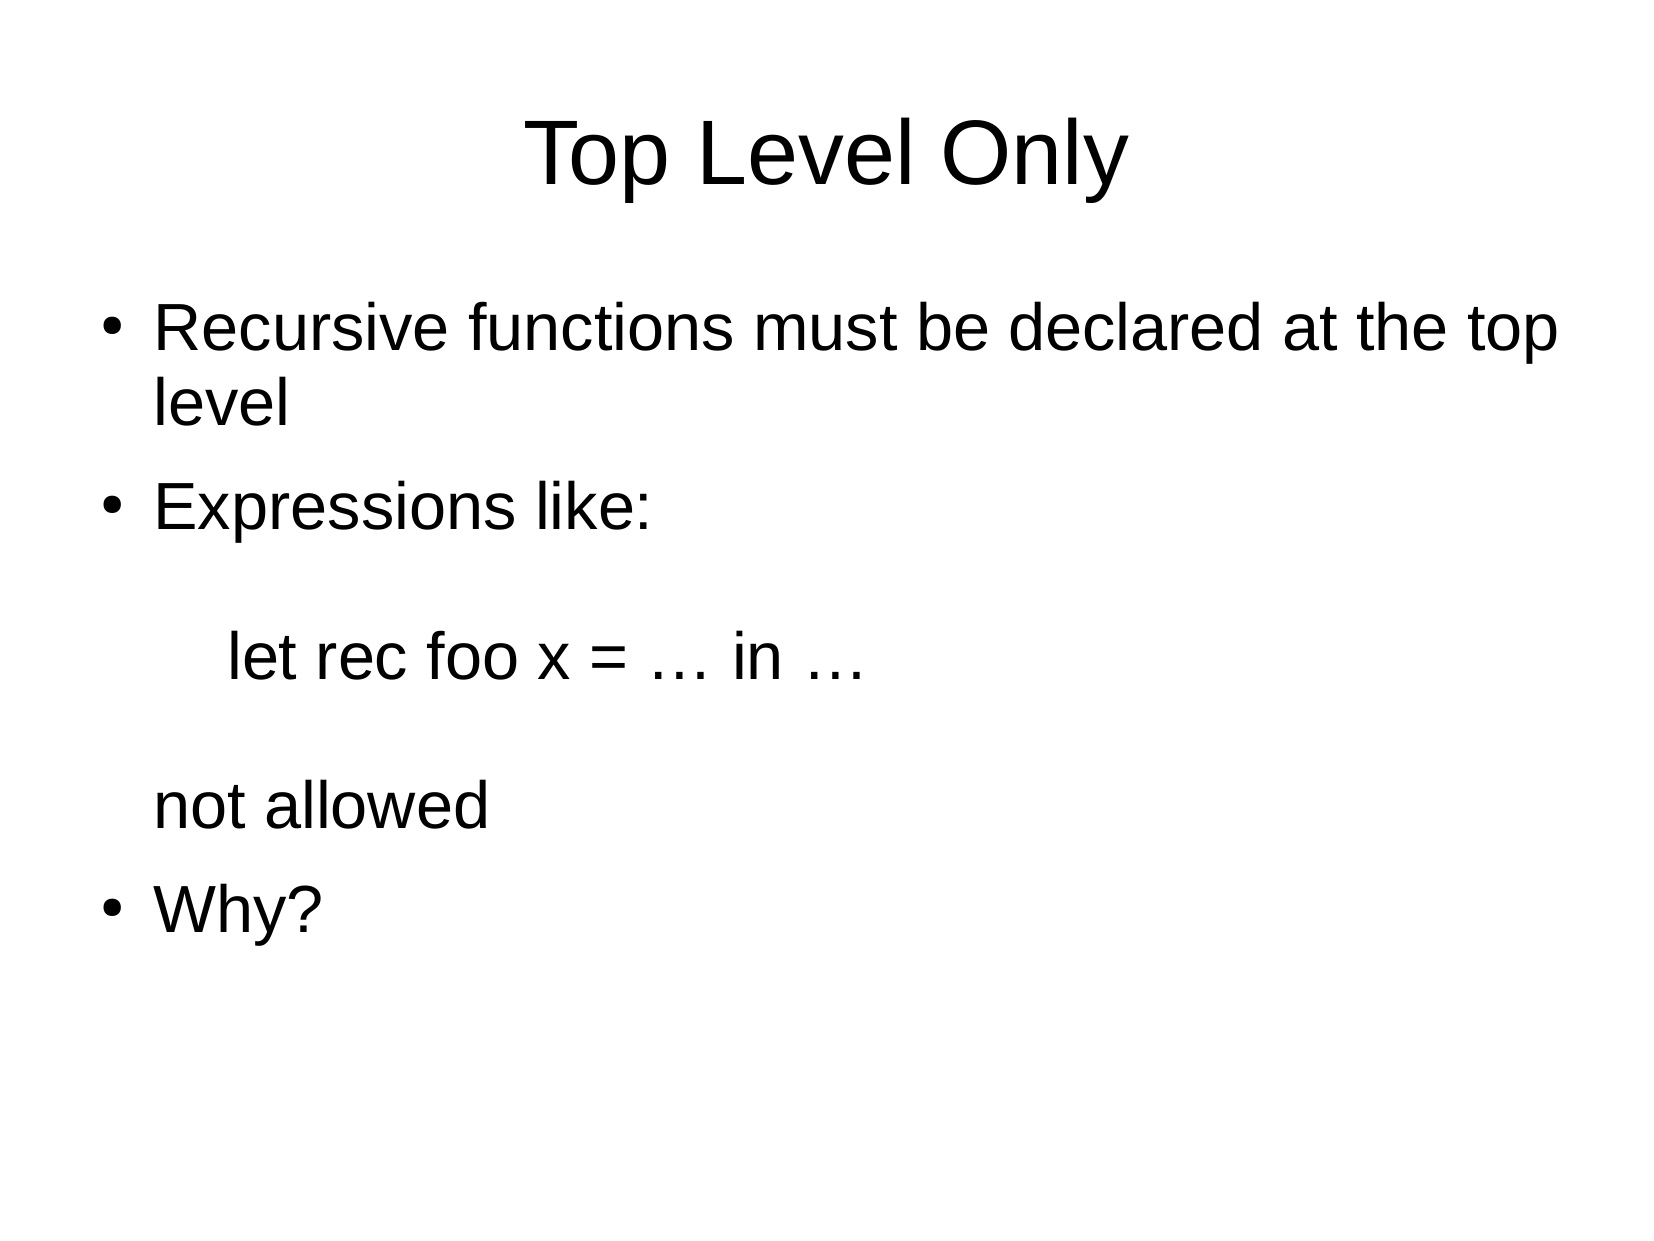

# Top Level Only
Recursive functions must be declared at the top level
Expressions like:
 let rec foo x = … in …
not allowed
Why?